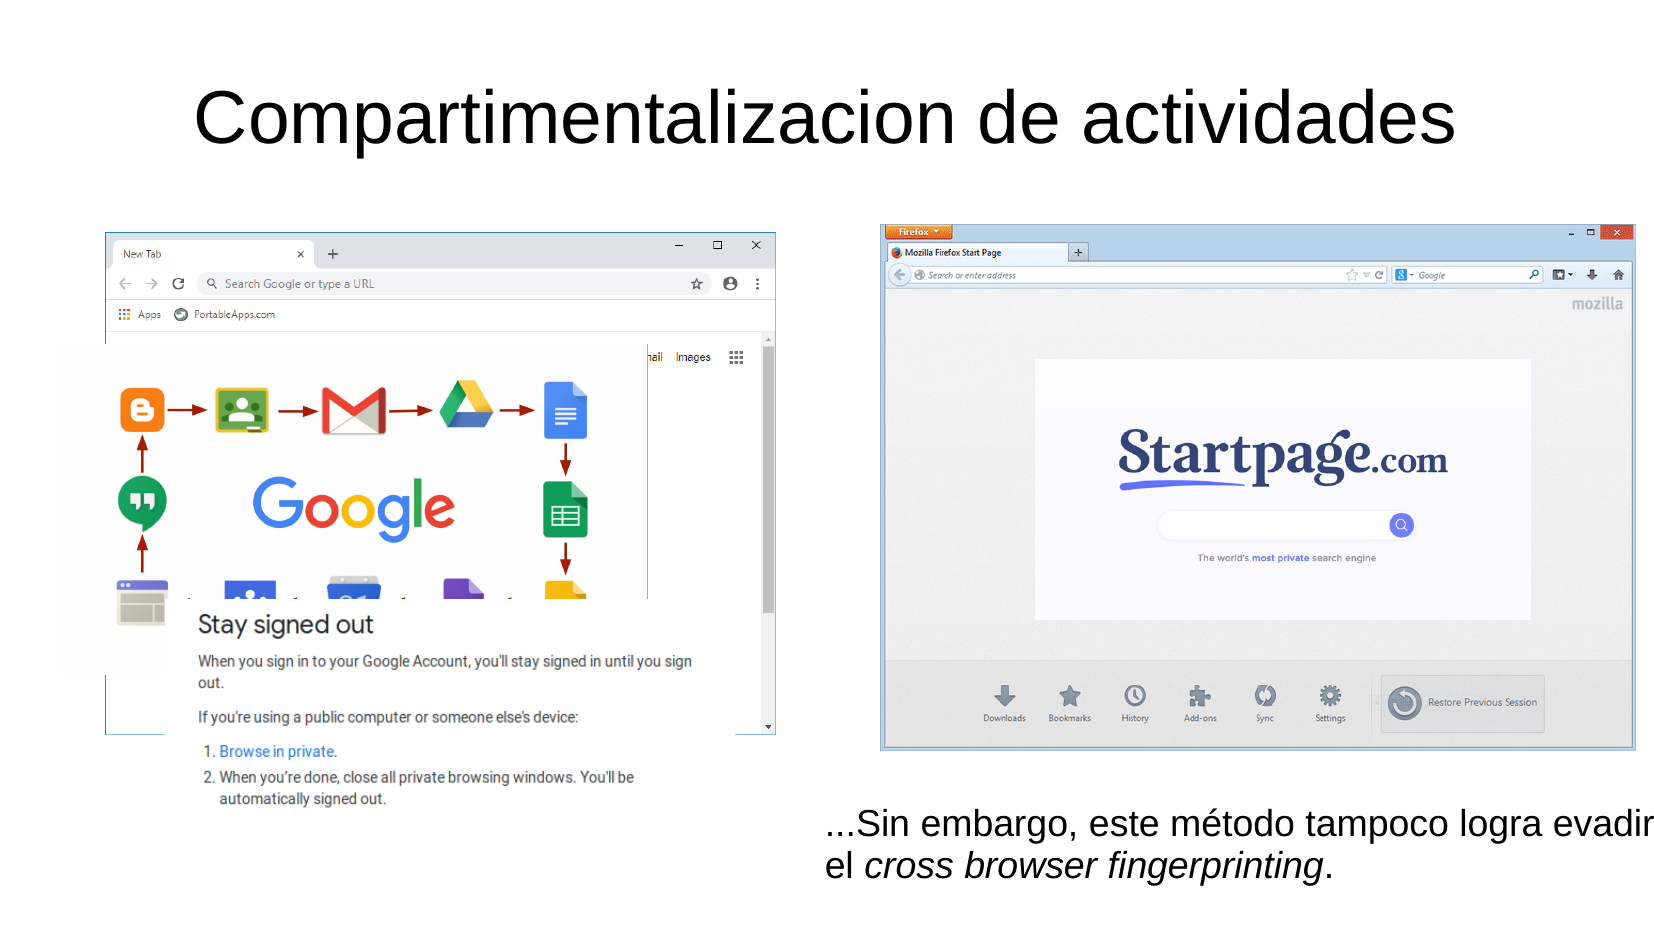

Compartimentalizacion de actividades
...Sin embargo, este método tampoco logra evadir
el cross browser fingerprinting.